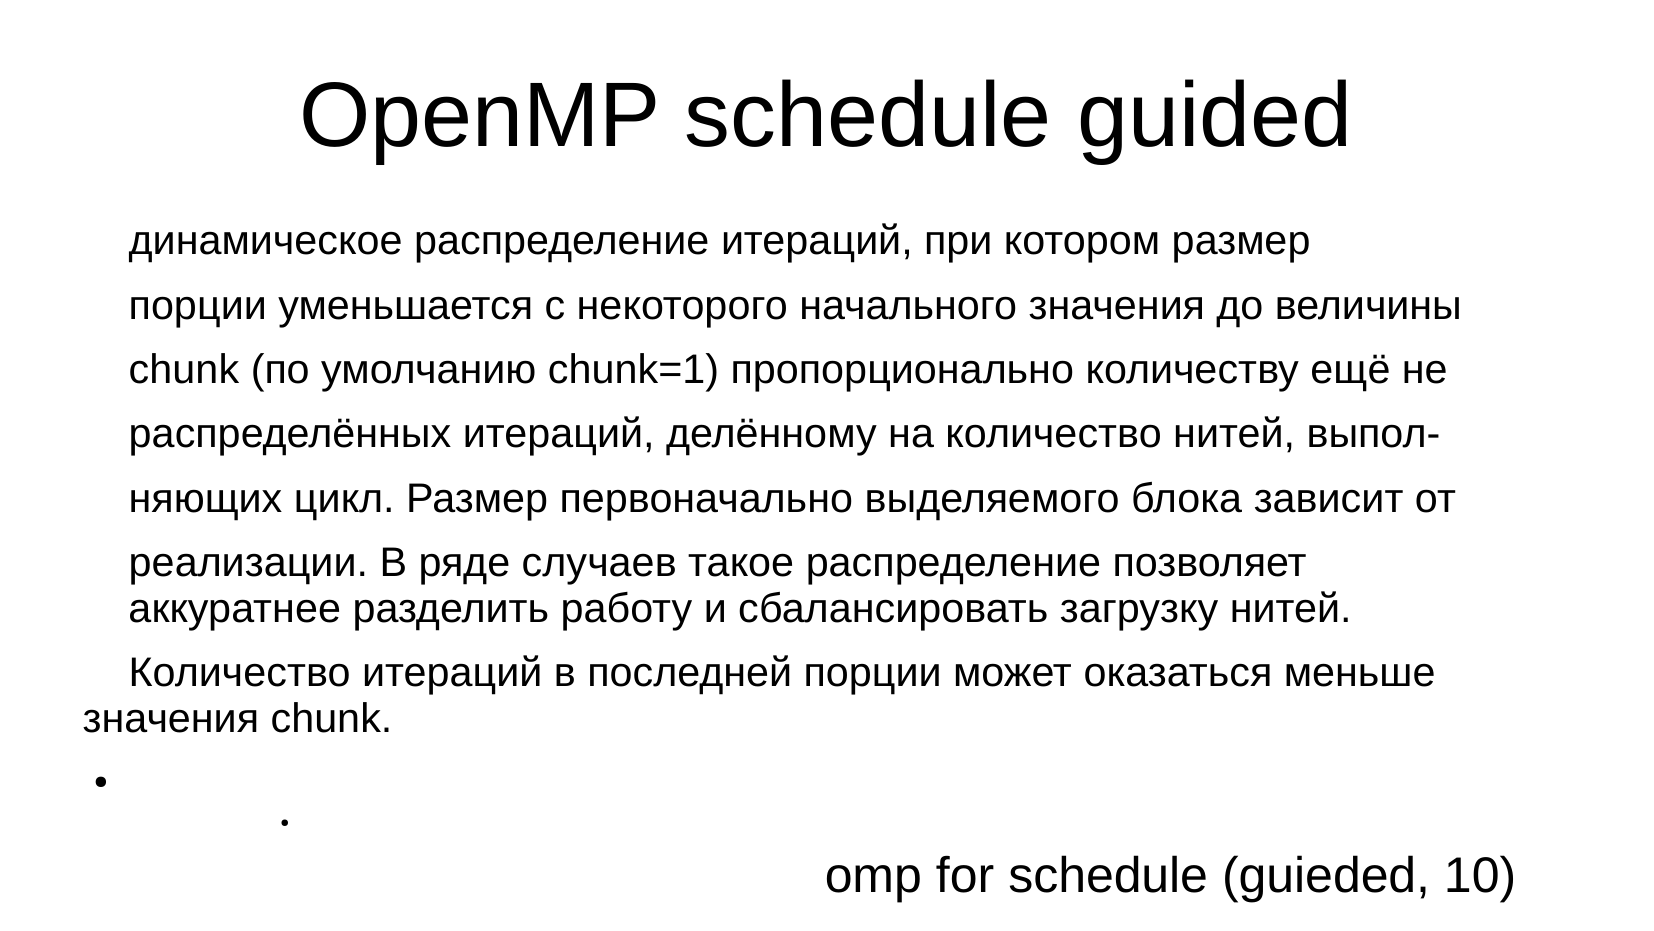

# OpenMP schedule guided
 динамическое распределение итераций, при котором размер
 порции уменьшается с некоторого начального значения до величины
 chunk (по умолчанию chunk=1) пропорционально количеству ещё не
 распределённых итераций, делённому на количество нитей, выпол-
 няющих цикл. Размер первоначально выделяемого блока зависит от
 реализации. В ряде случаев такое распределение позволяет
 аккуратнее разделить работу и сбалансировать загрузку нитей.
 Количество итераций в последней порции может оказаться меньше значения chunk.
omp for schedule (guieded, 10)